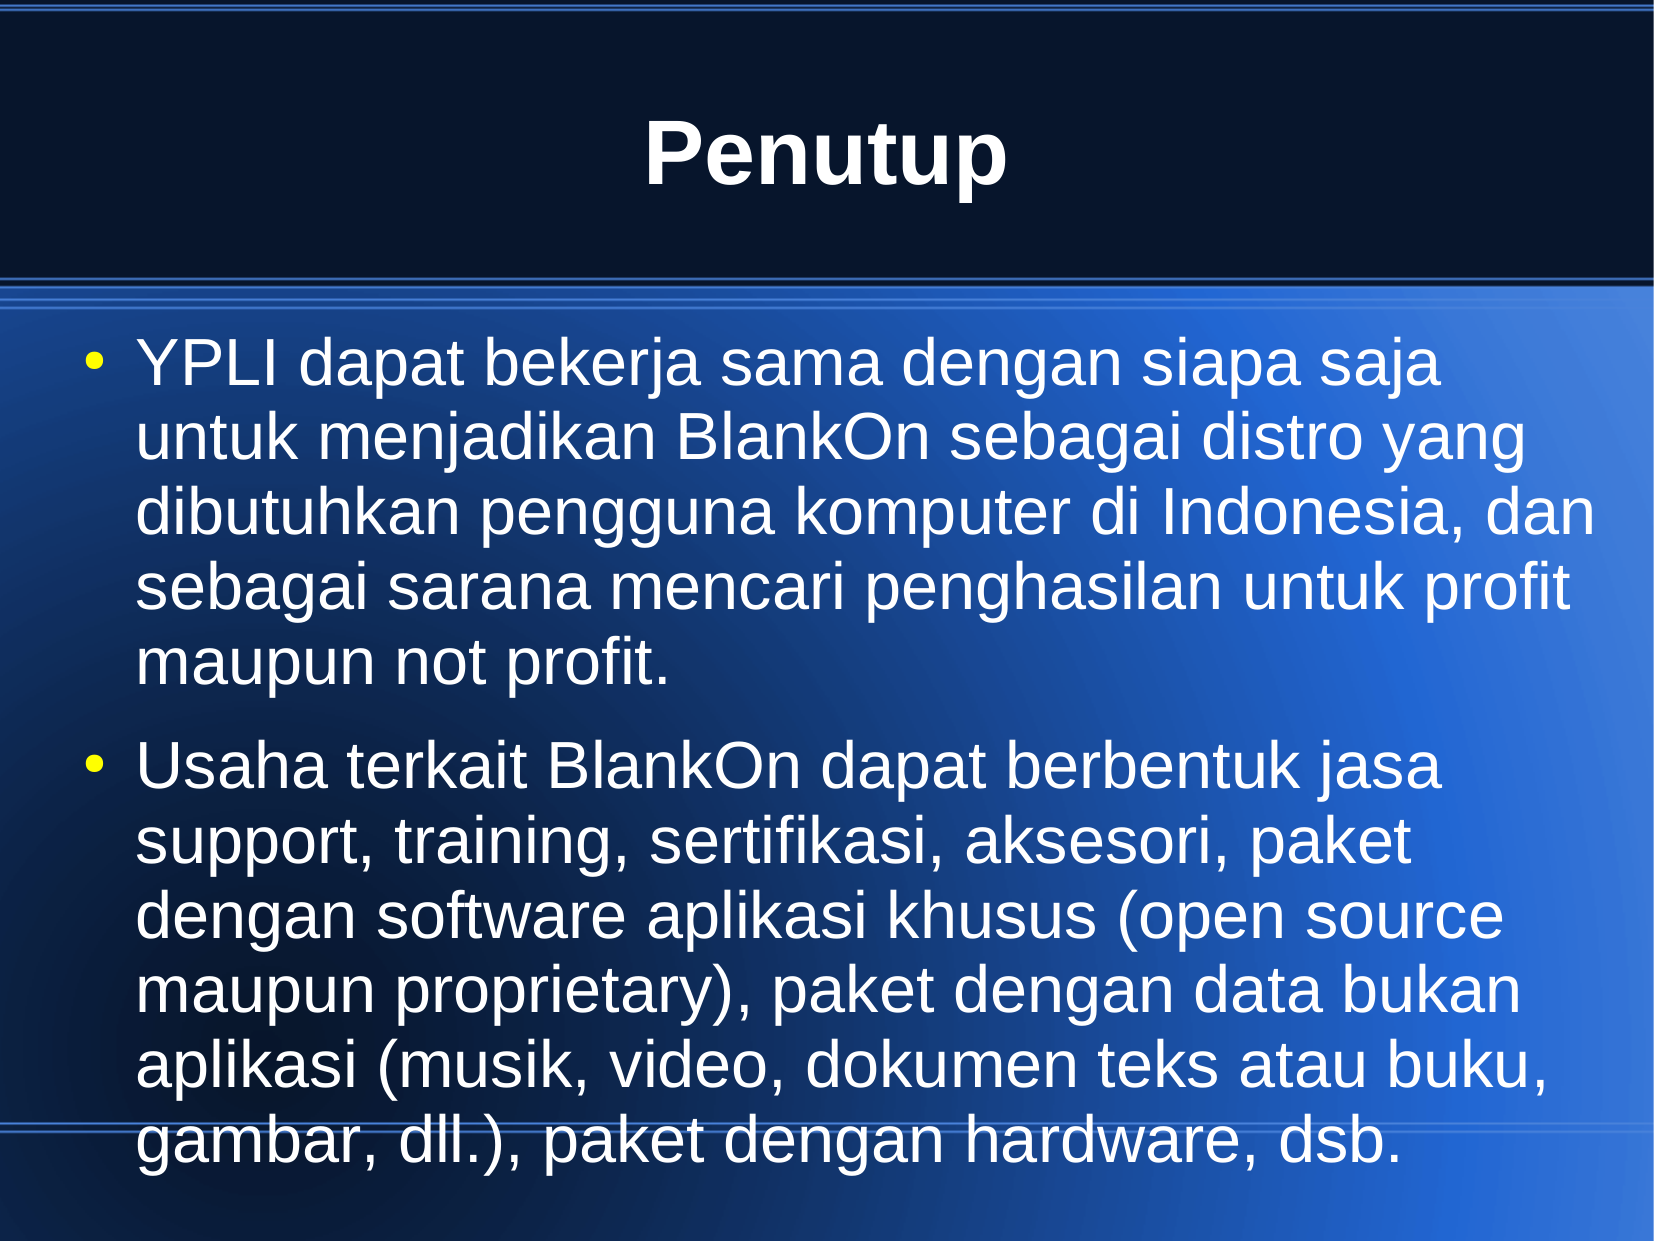

# Penutup
YPLI dapat bekerja sama dengan siapa saja untuk menjadikan BlankOn sebagai distro yang dibutuhkan pengguna komputer di Indonesia, dan sebagai sarana mencari penghasilan untuk profit maupun not profit.
Usaha terkait BlankOn dapat berbentuk jasa support, training, sertifikasi, aksesori, paket dengan software aplikasi khusus (open source maupun proprietary), paket dengan data bukan aplikasi (musik, video, dokumen teks atau buku, gambar, dll.), paket dengan hardware, dsb.